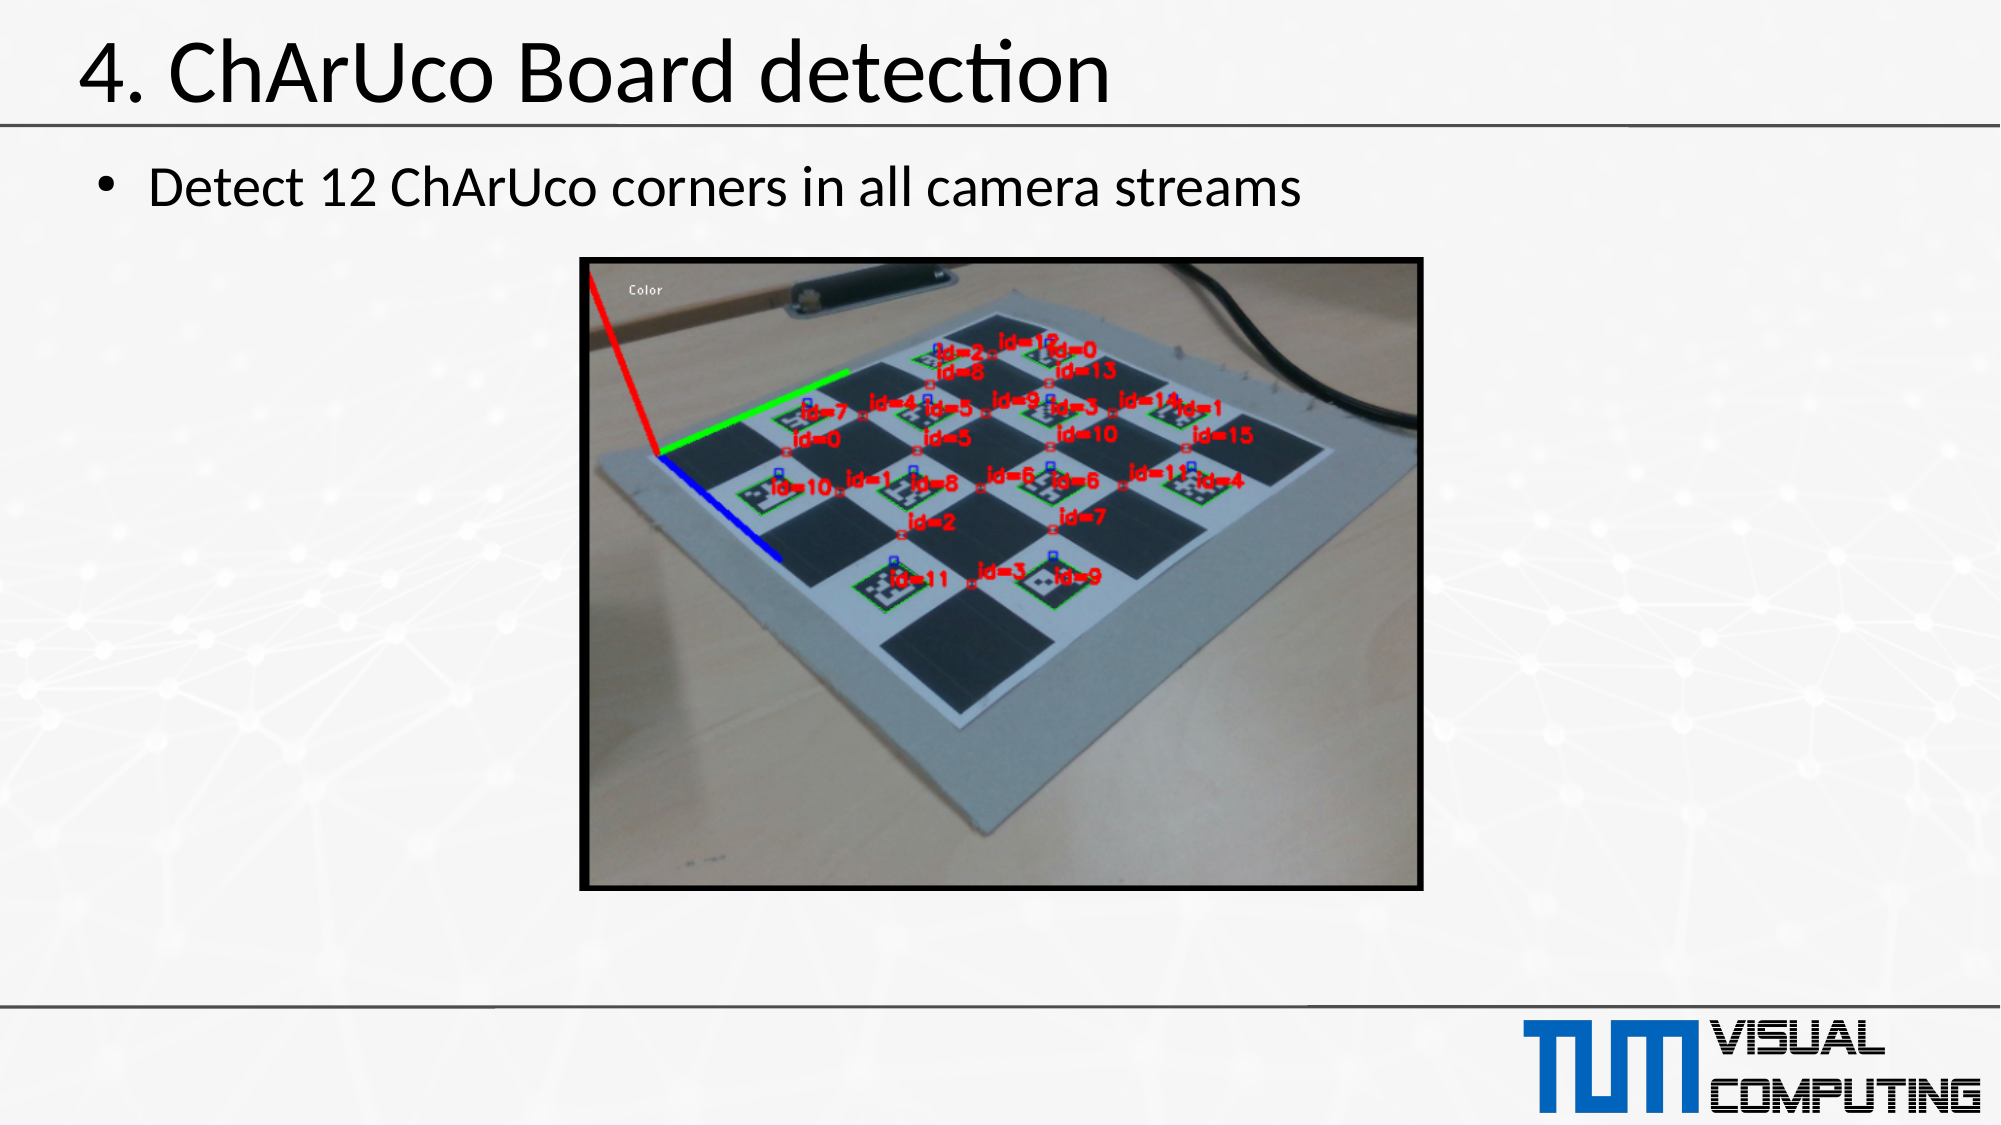

# 4. ChArUco Board detection
Detect 12 ChArUco corners in all camera streams